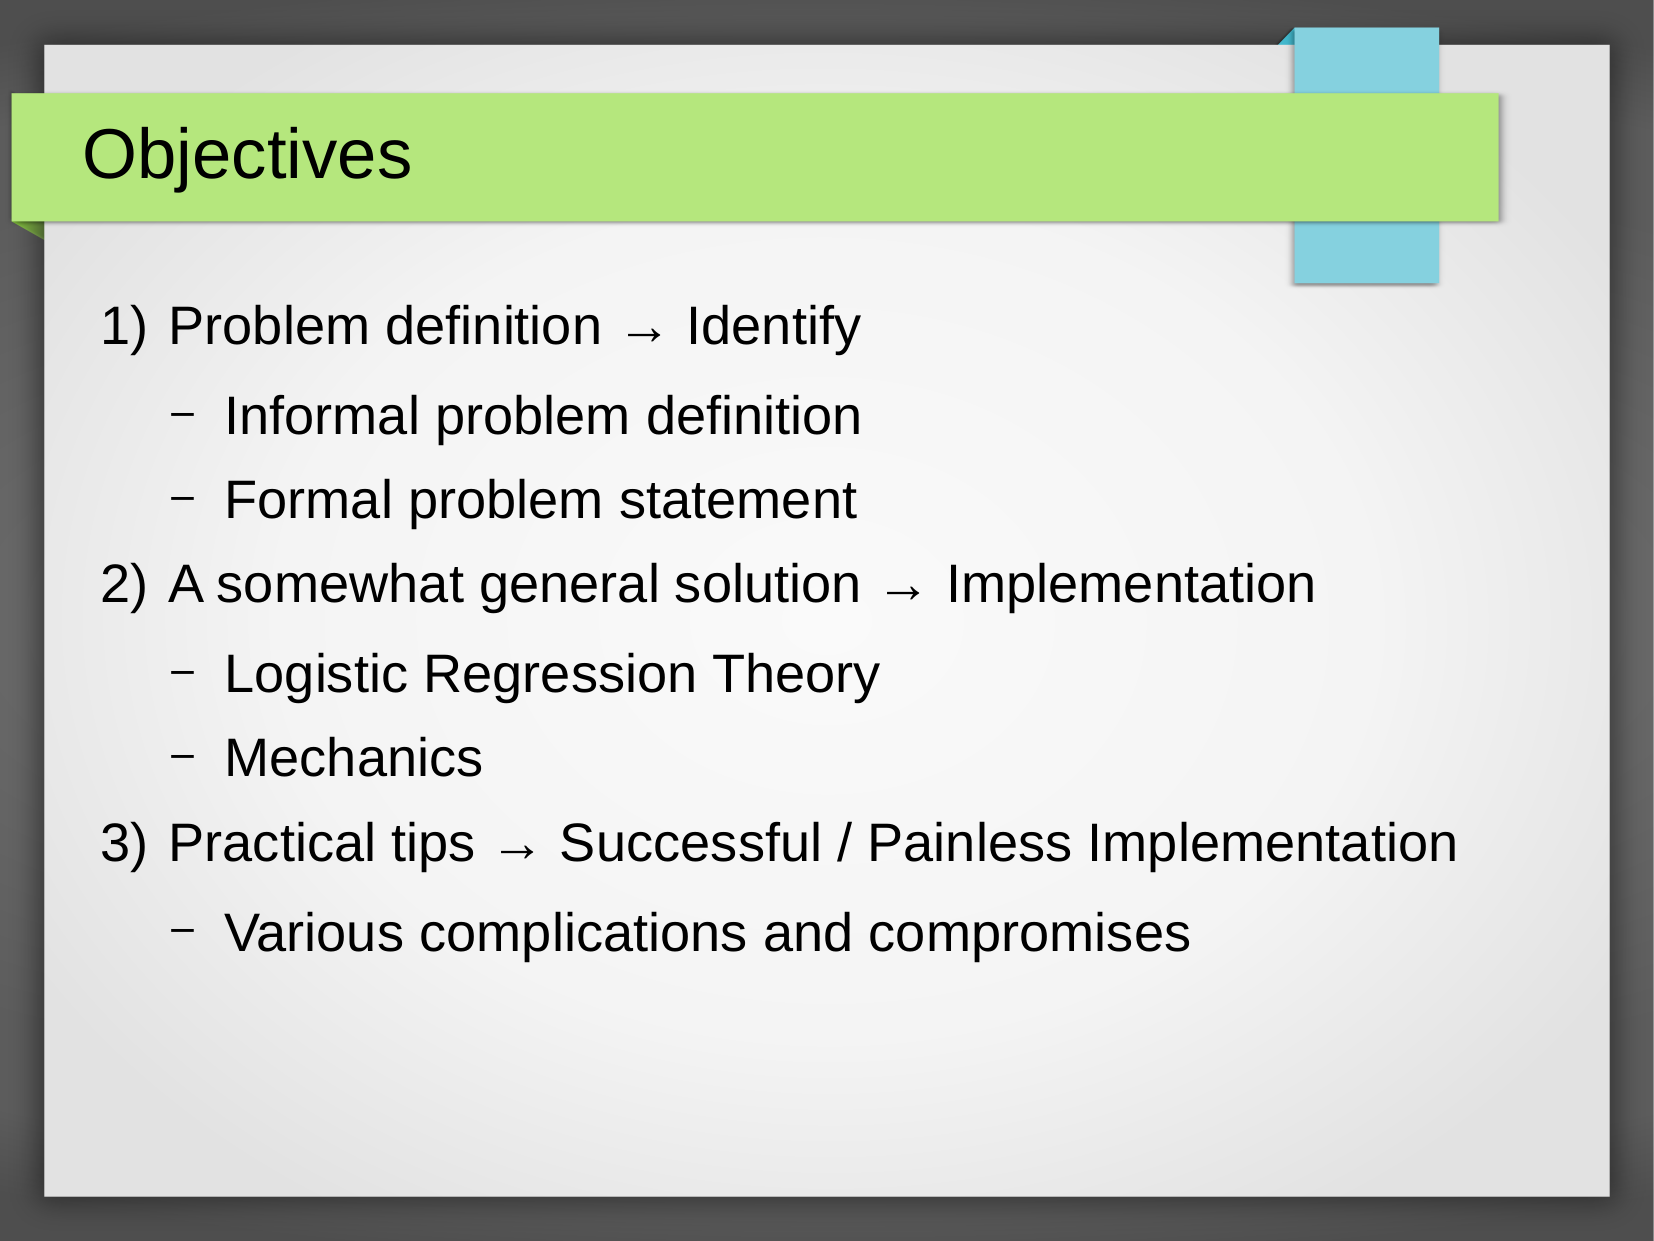

# Objectives
 Problem definition → Identify
Informal problem definition
Formal problem statement
 A somewhat general solution → Implementation
Logistic Regression Theory
Mechanics
 Practical tips → Successful / Painless Implementation
Various complications and compromises